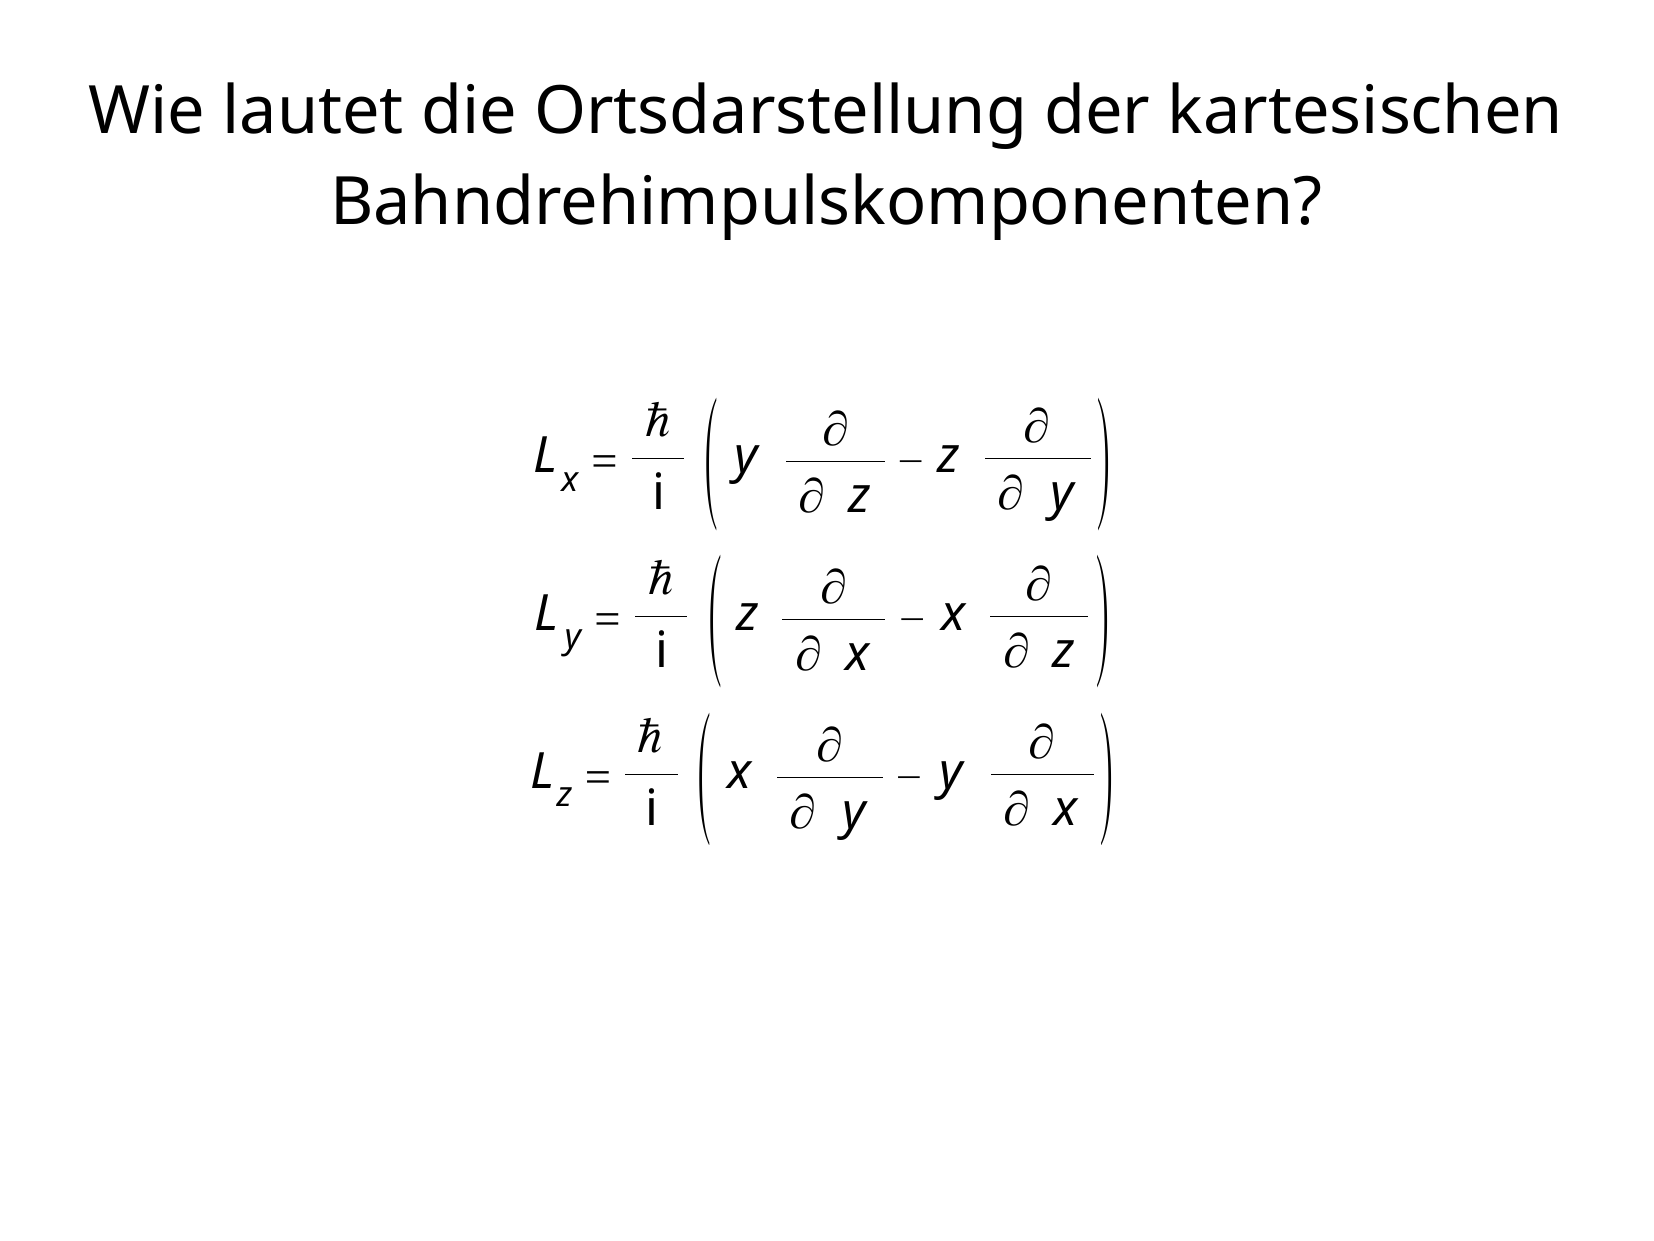

# Wie lautet die Ortsdarstellung der kartesischen Bahndrehimpulskomponenten?